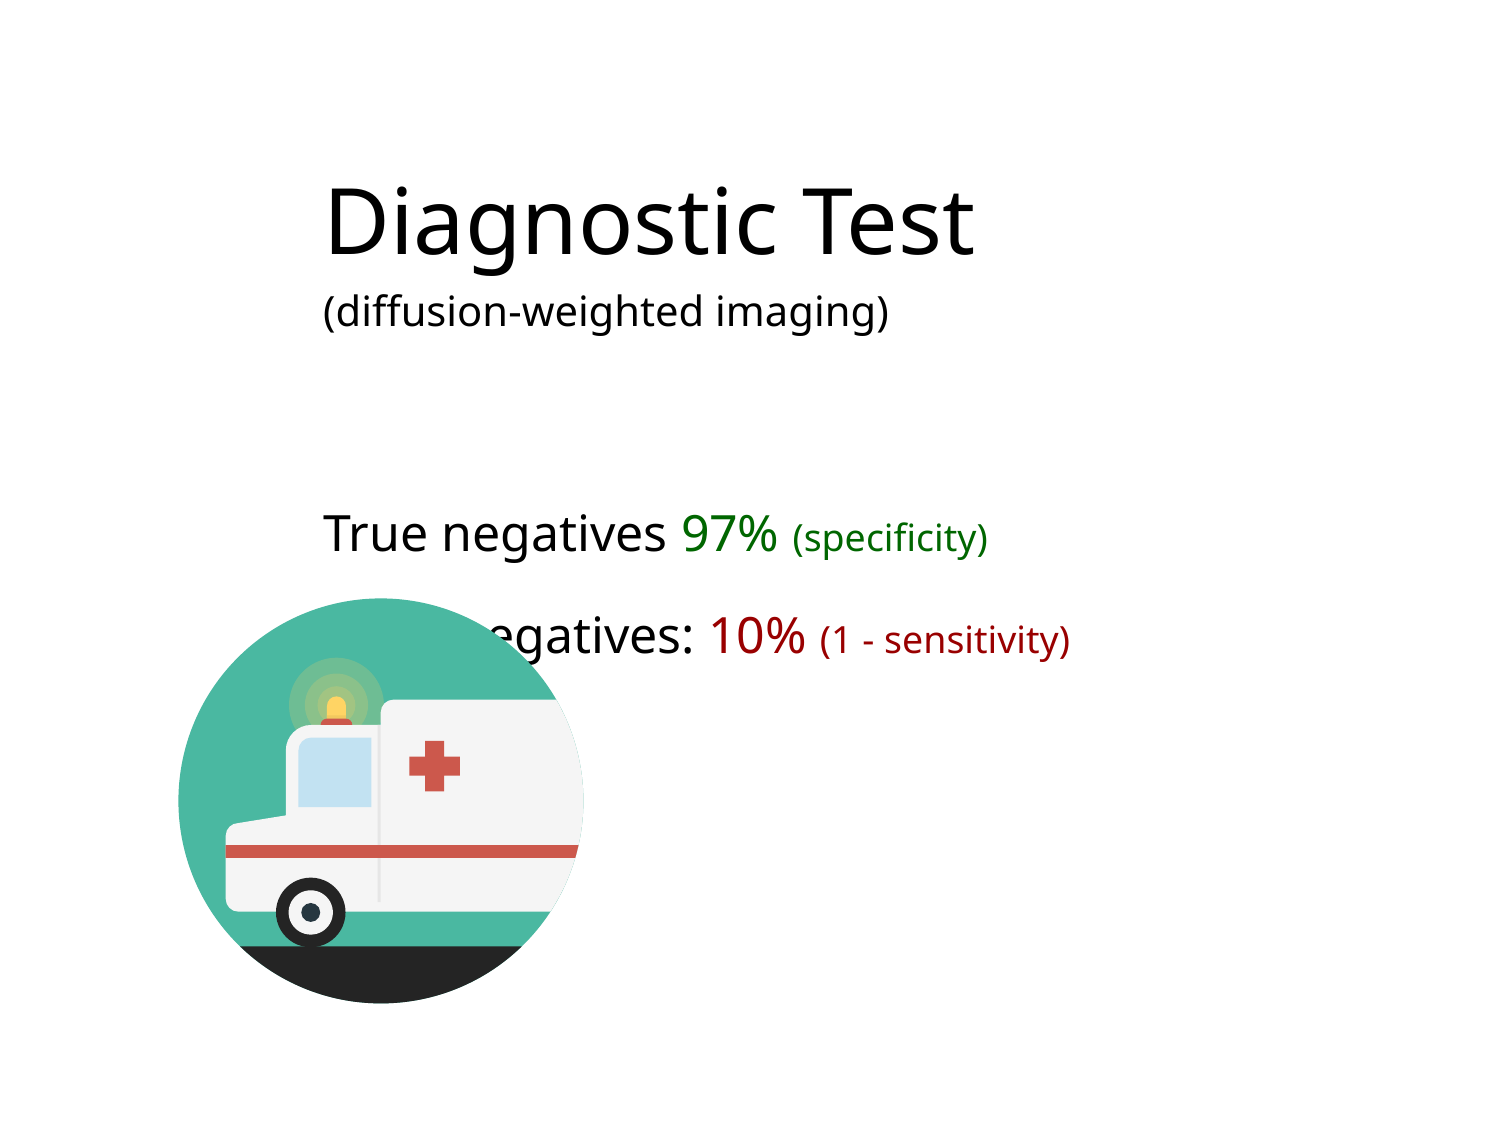

Diagnostic Test
(diffusion-weighted imaging)
True negatives 97% (specificity)
False negatives: 10% (1 - sensitivity)